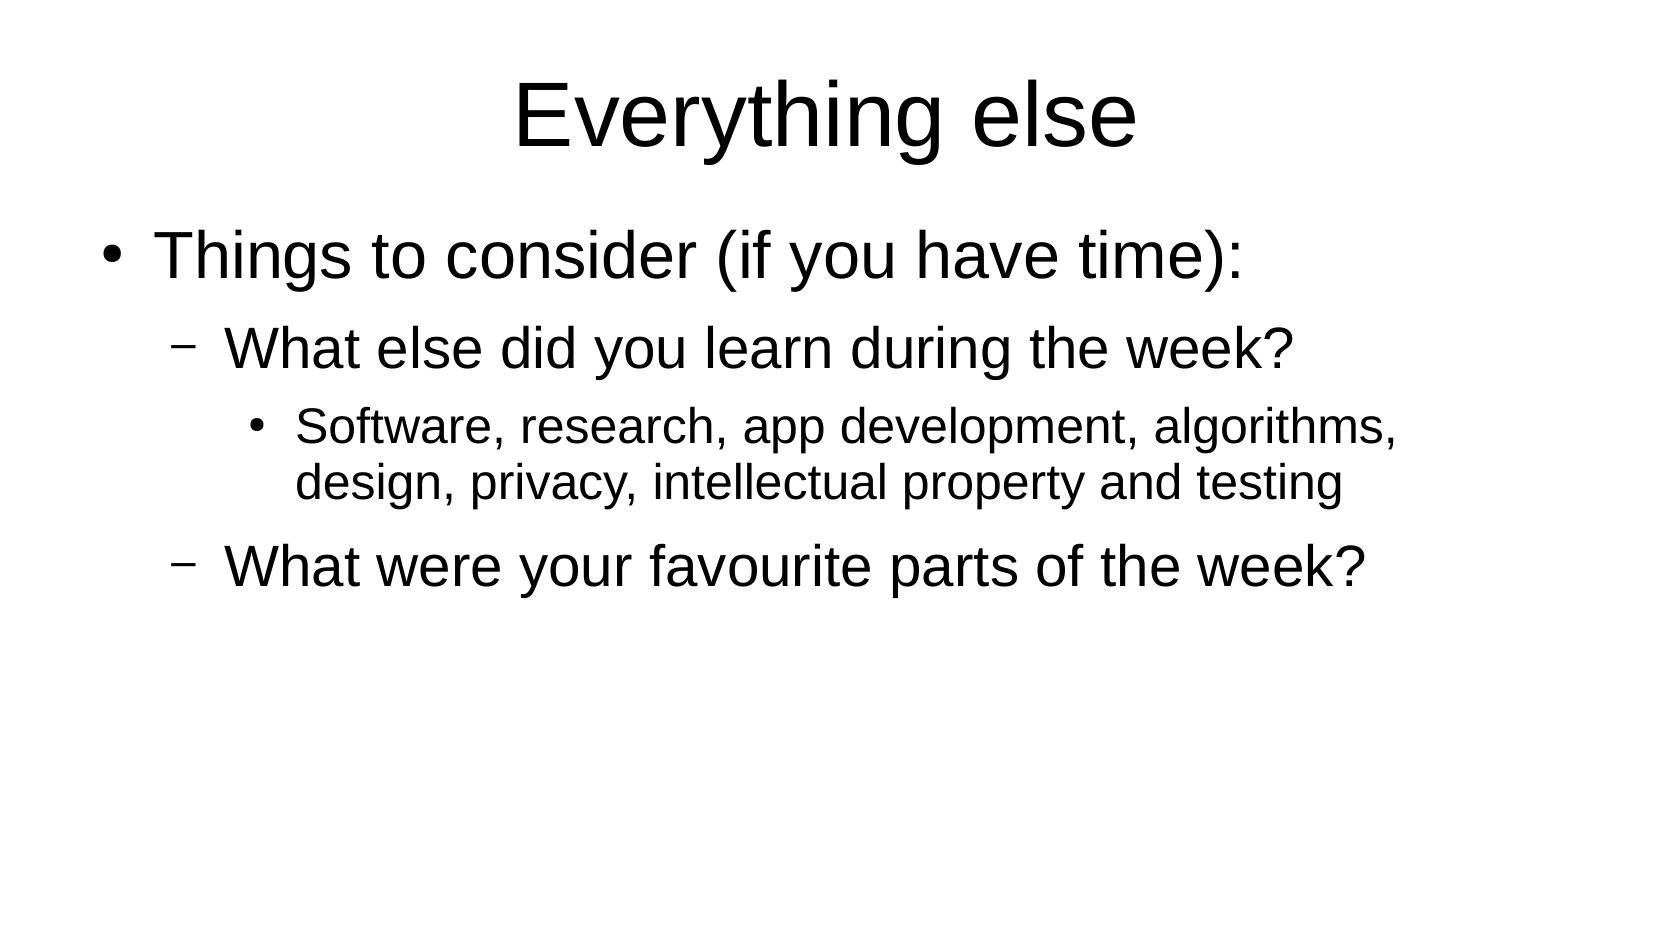

# Everything else
Things to consider (if you have time):
What else did you learn during the week?
Software, research, app development, algorithms, design, privacy, intellectual property and testing
What were your favourite parts of the week?